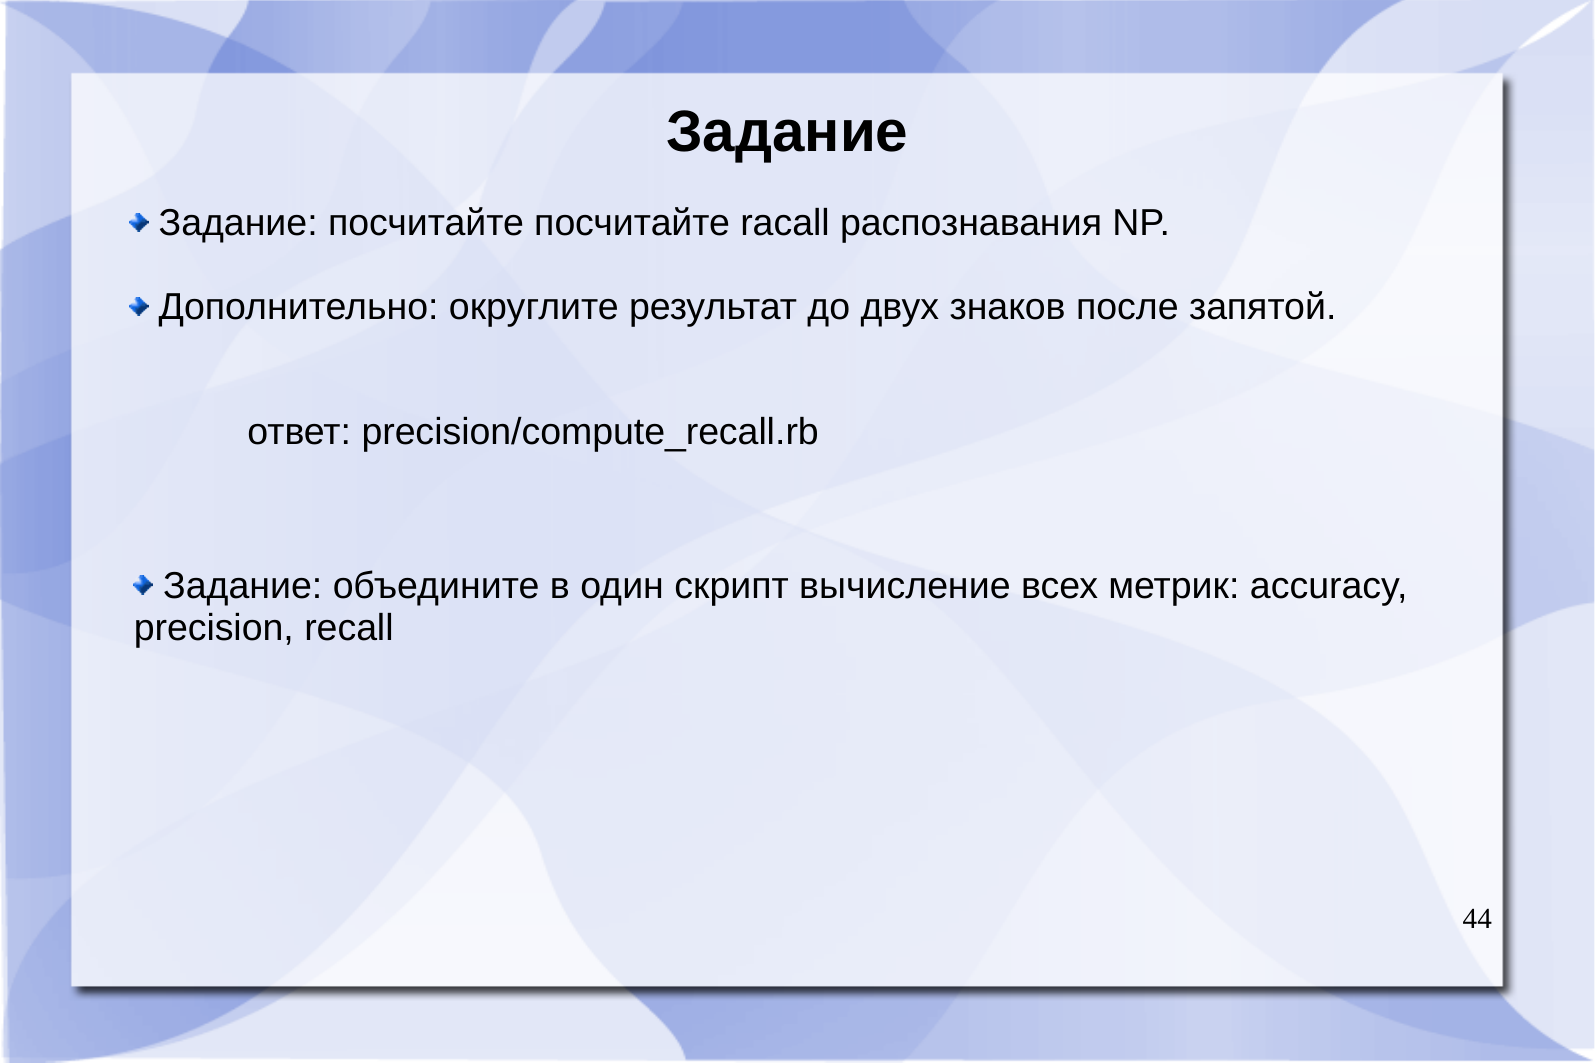

# Задание
 Задание: посчитайте посчитайте racall распознавания NP.
 Дополнительно: округлите результат до двух знаков после запятой.
ответ: precision/compute_recall.rb
 Задание: объедините в один скрипт вычисление всех метрик: accuracy, precision, recall
44